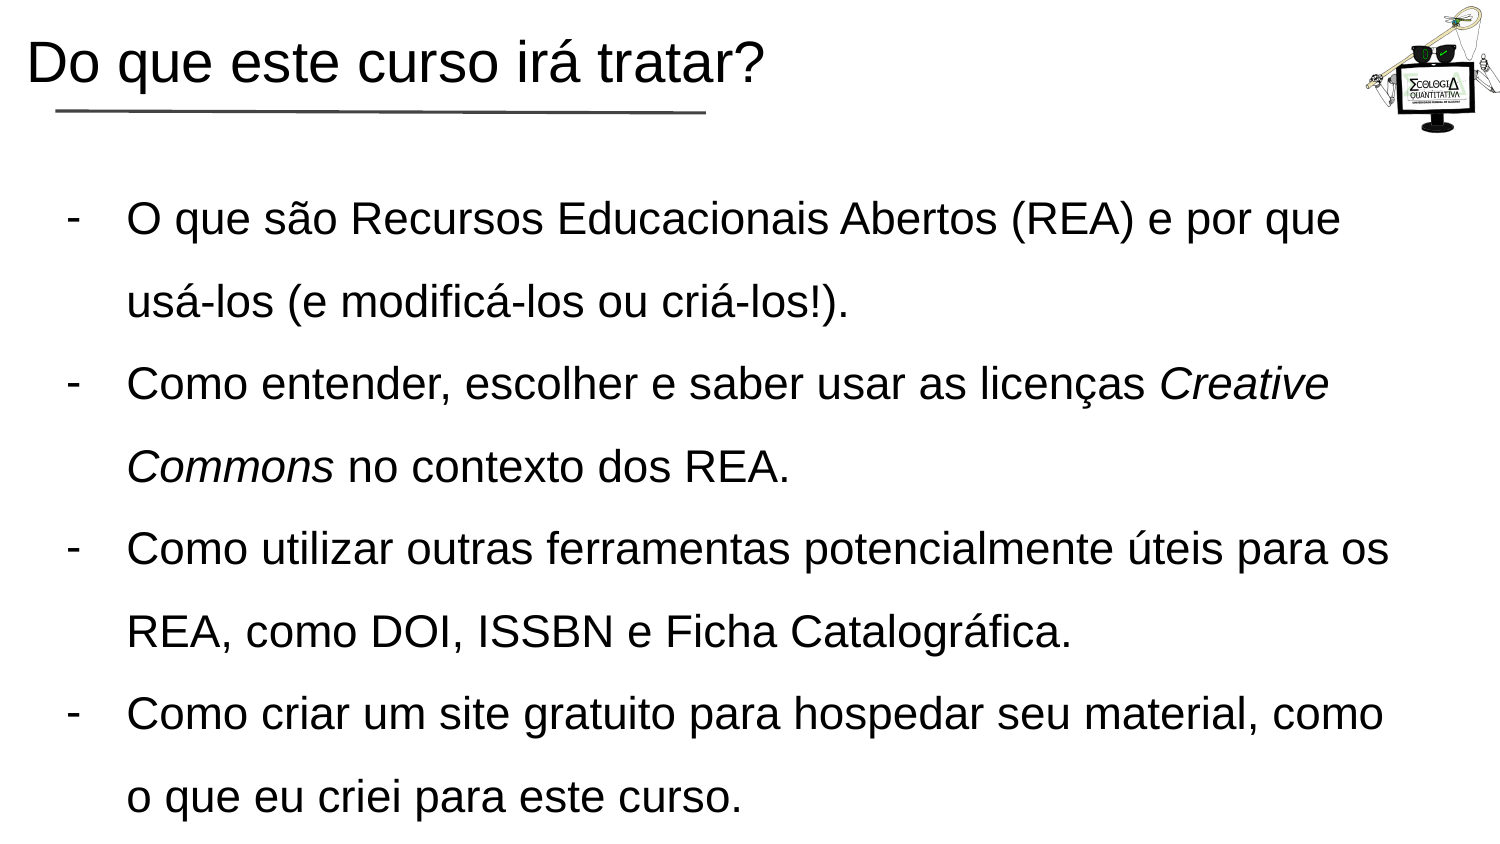

Do que este curso irá tratar?
O que são Recursos Educacionais Abertos (REA) e por que usá-los (e modificá-los ou criá-los!).
Como entender, escolher e saber usar as licenças Creative Commons no contexto dos REA.
Como utilizar outras ferramentas potencialmente úteis para os REA, como DOI, ISSBN e Ficha Catalográfica.
Como criar um site gratuito para hospedar seu material, como o que eu criei para este curso.